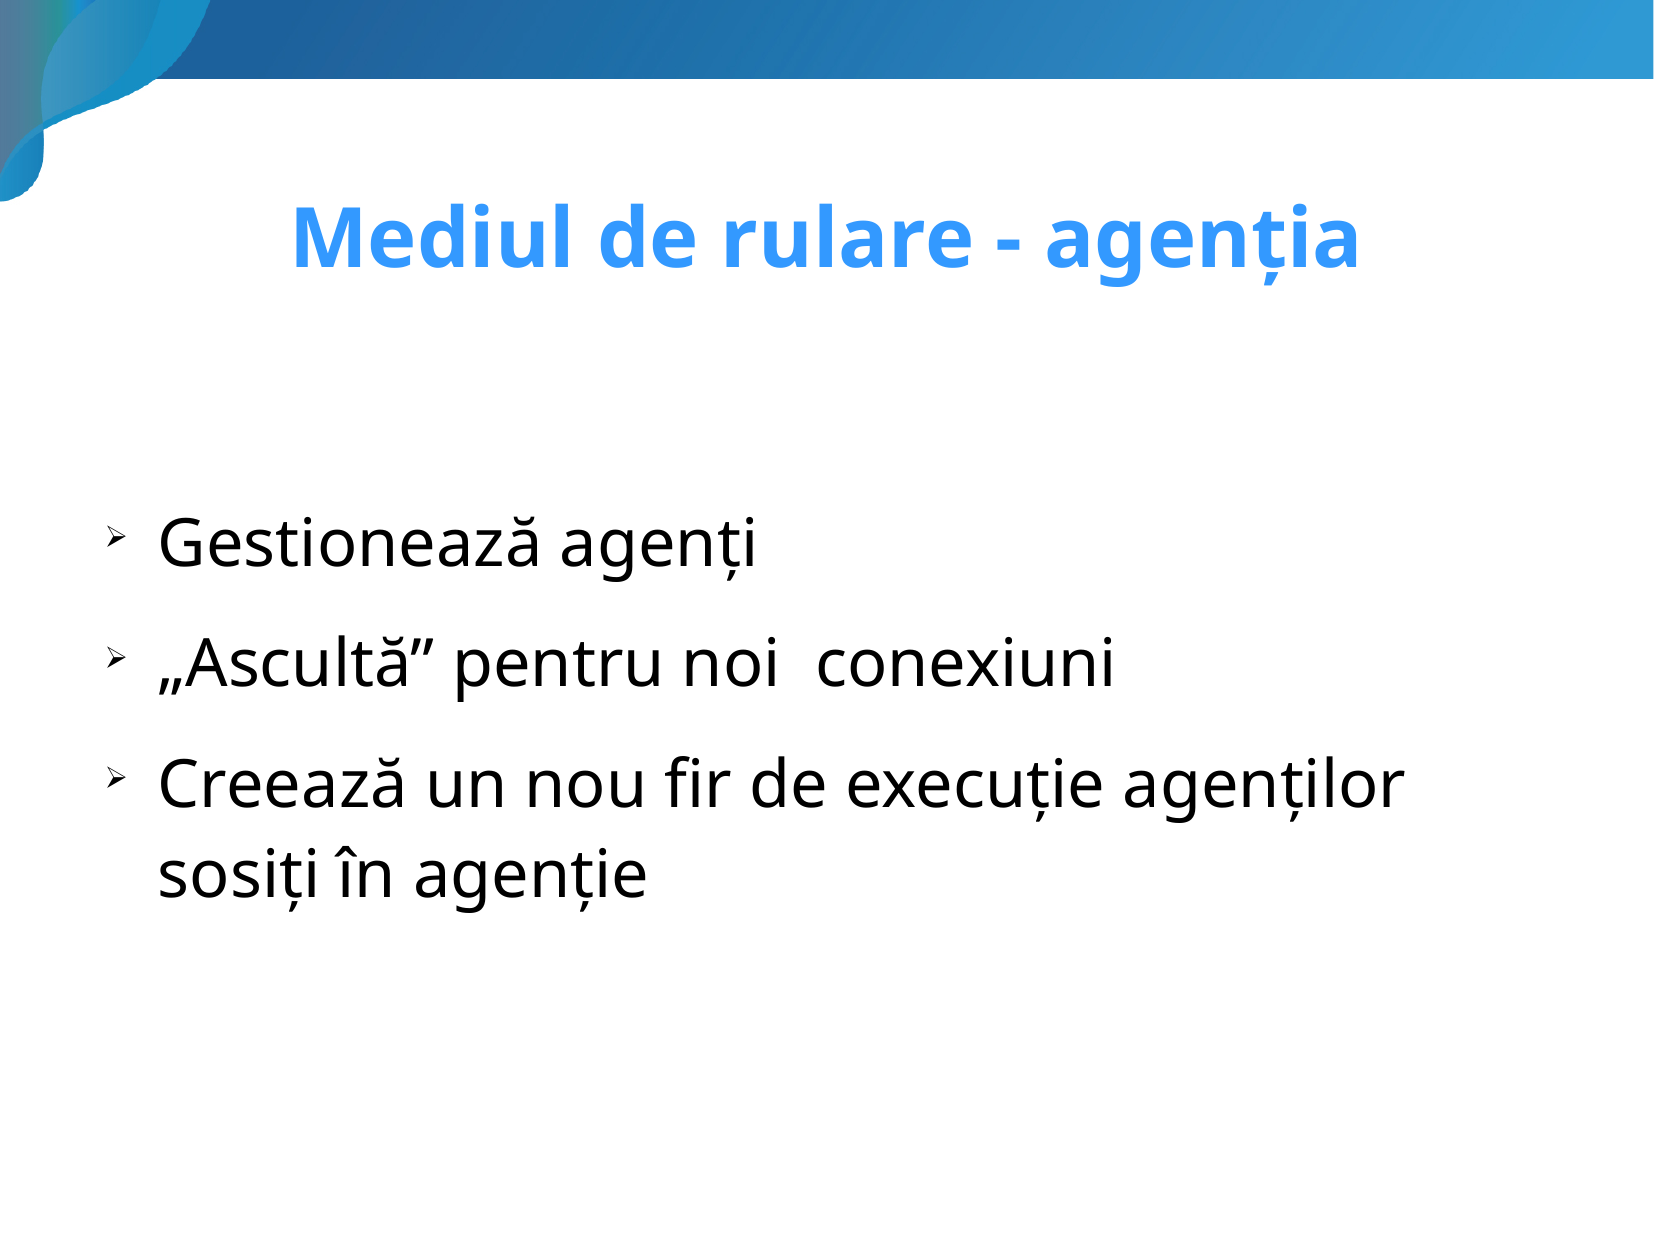

# Mediul de rulare - agenția
Gestionează agenți
„Ascultă” pentru noi conexiuni
Creează un nou fir de execuție agenților sosiți în agenție